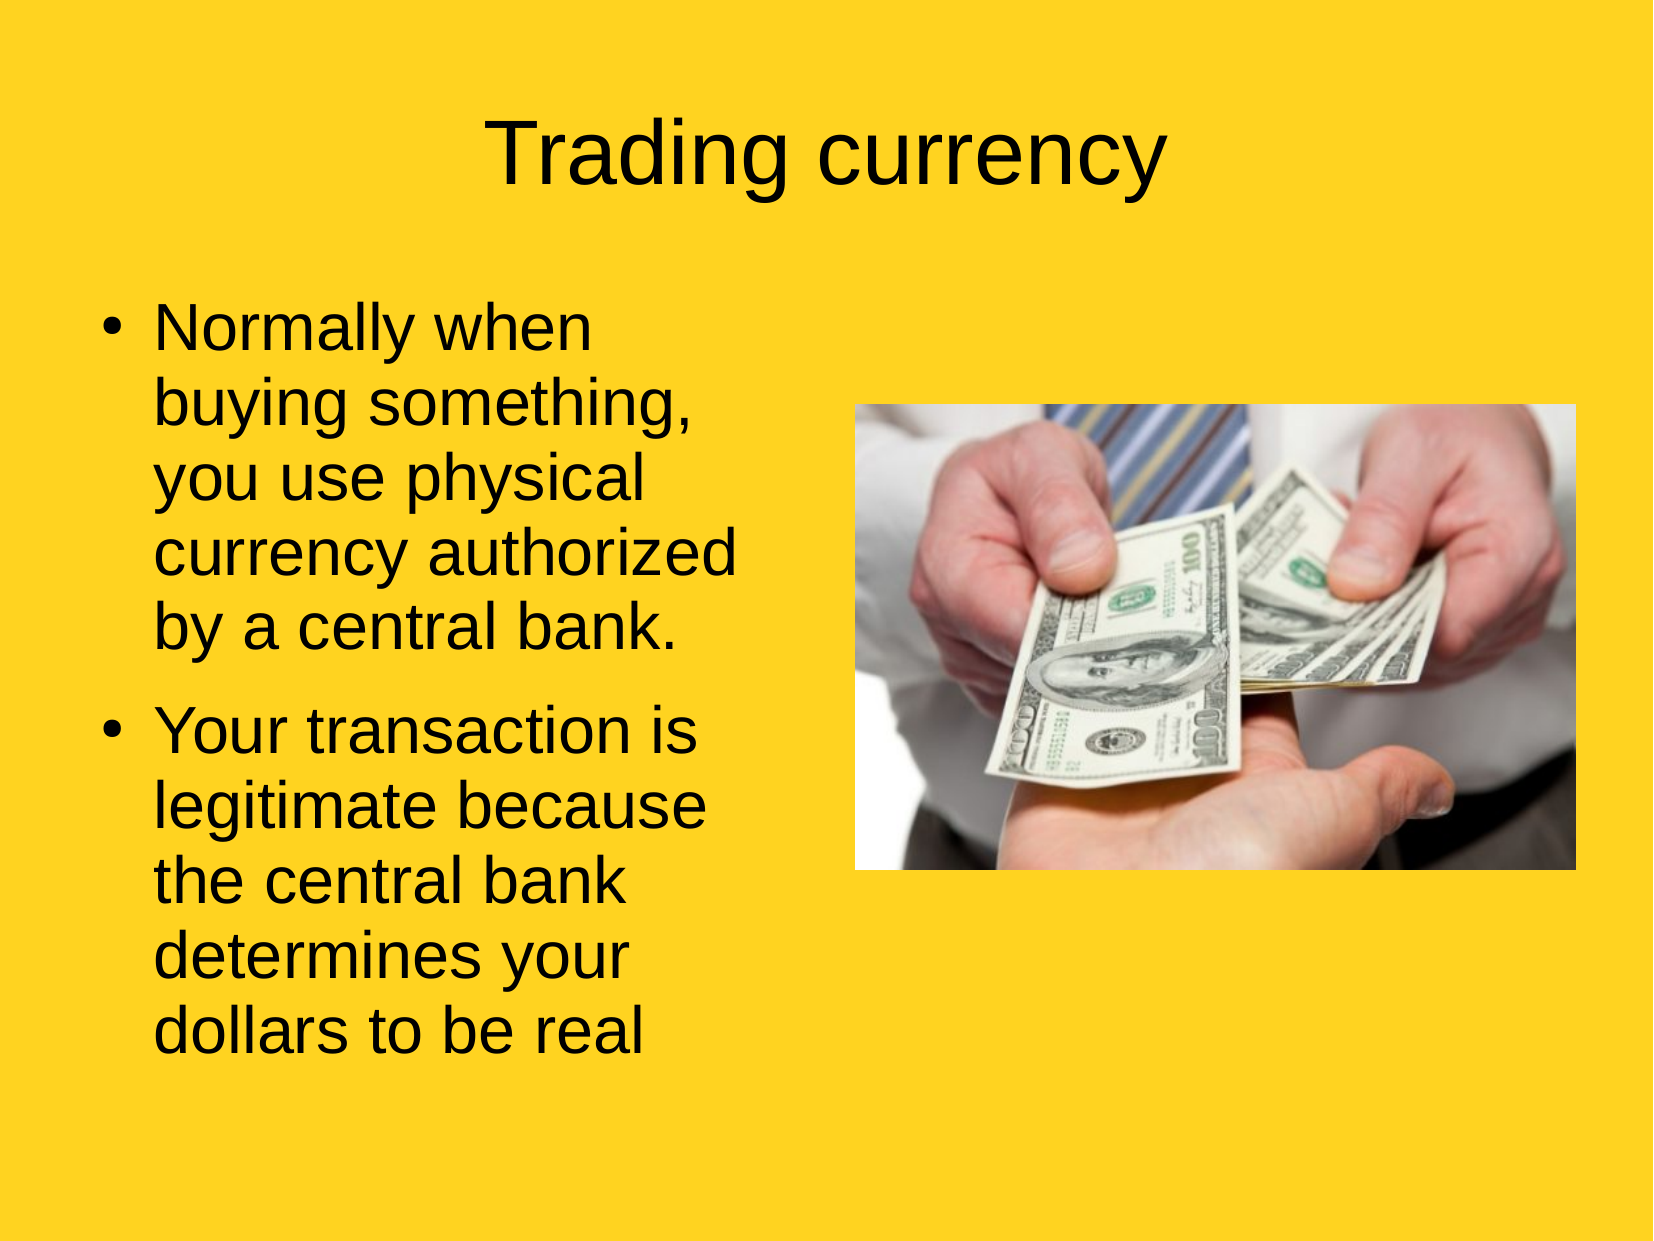

# Trading currency
Normally when buying something, you use physical currency authorized by a central bank.
Your transaction is legitimate because the central bank determines your dollars to be real